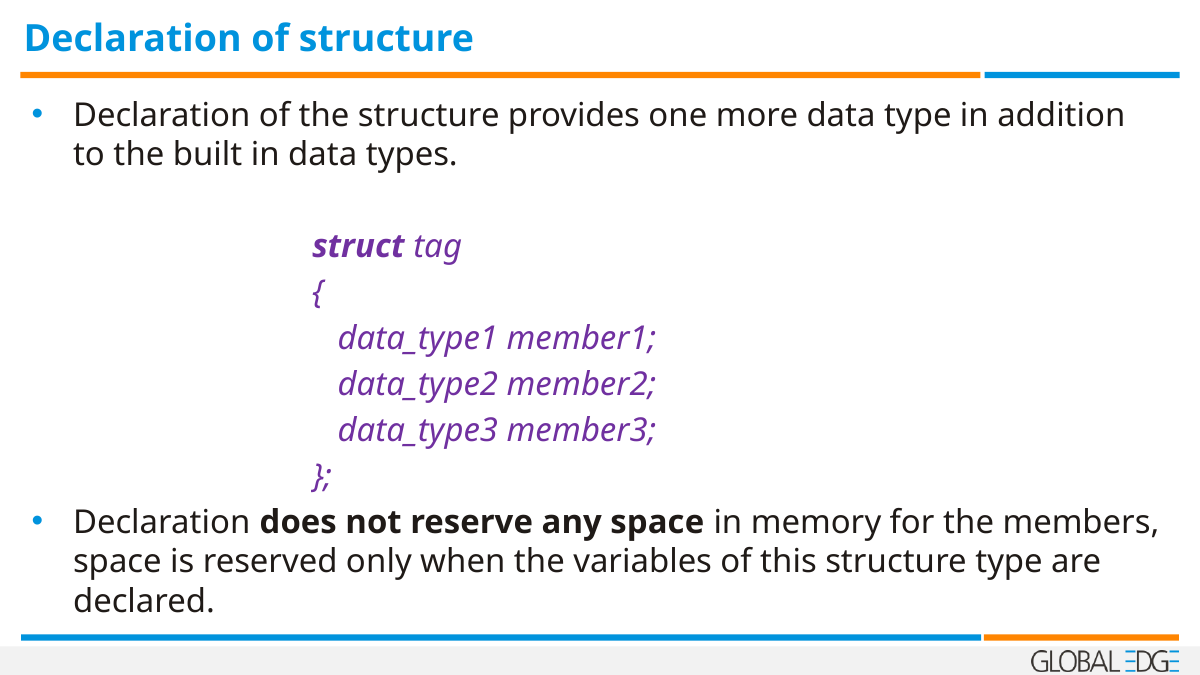

Declaration of structure
# Declaration of the structure provides one more data type in addition to the built in data types.
 struct tag
 {
 data_type1 member1;
 data_type2 member2;
 data_type3 member3;
 };
Declaration does not reserve any space in memory for the members, space is reserved only when the variables of this structure type are declared.